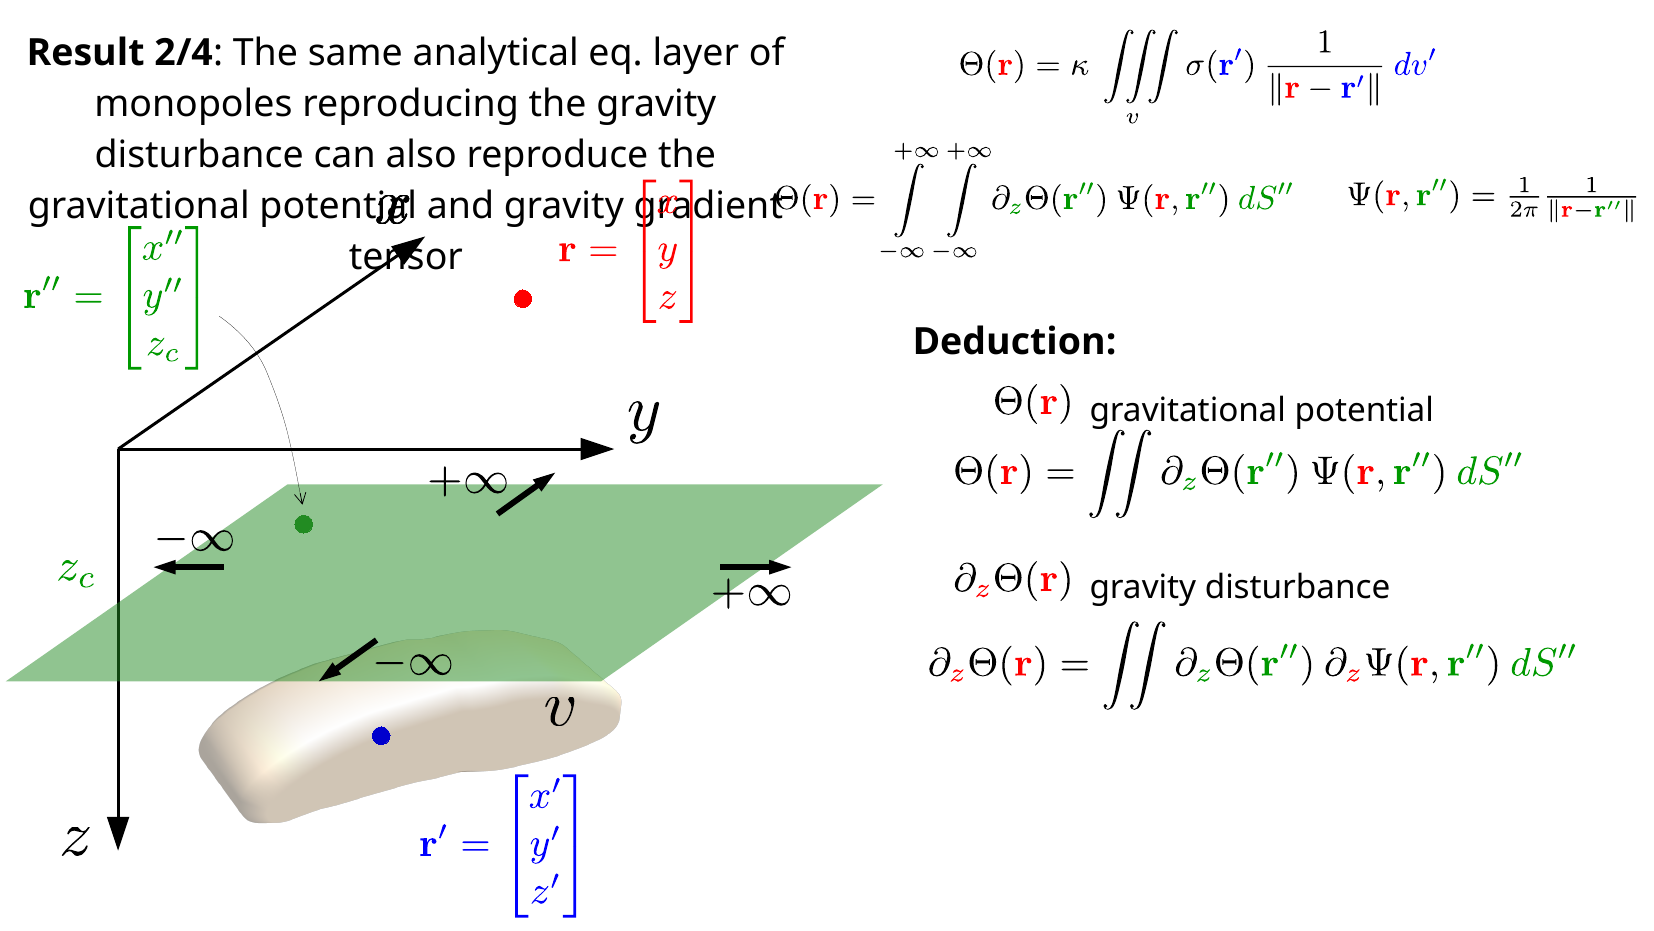

Result 2/4: The same analytical eq. layer of monopoles reproducing the gravity disturbance can also reproduce the gravitational potential and gravity gradient tensor
Deduction:
gravitational potential
gravity disturbance